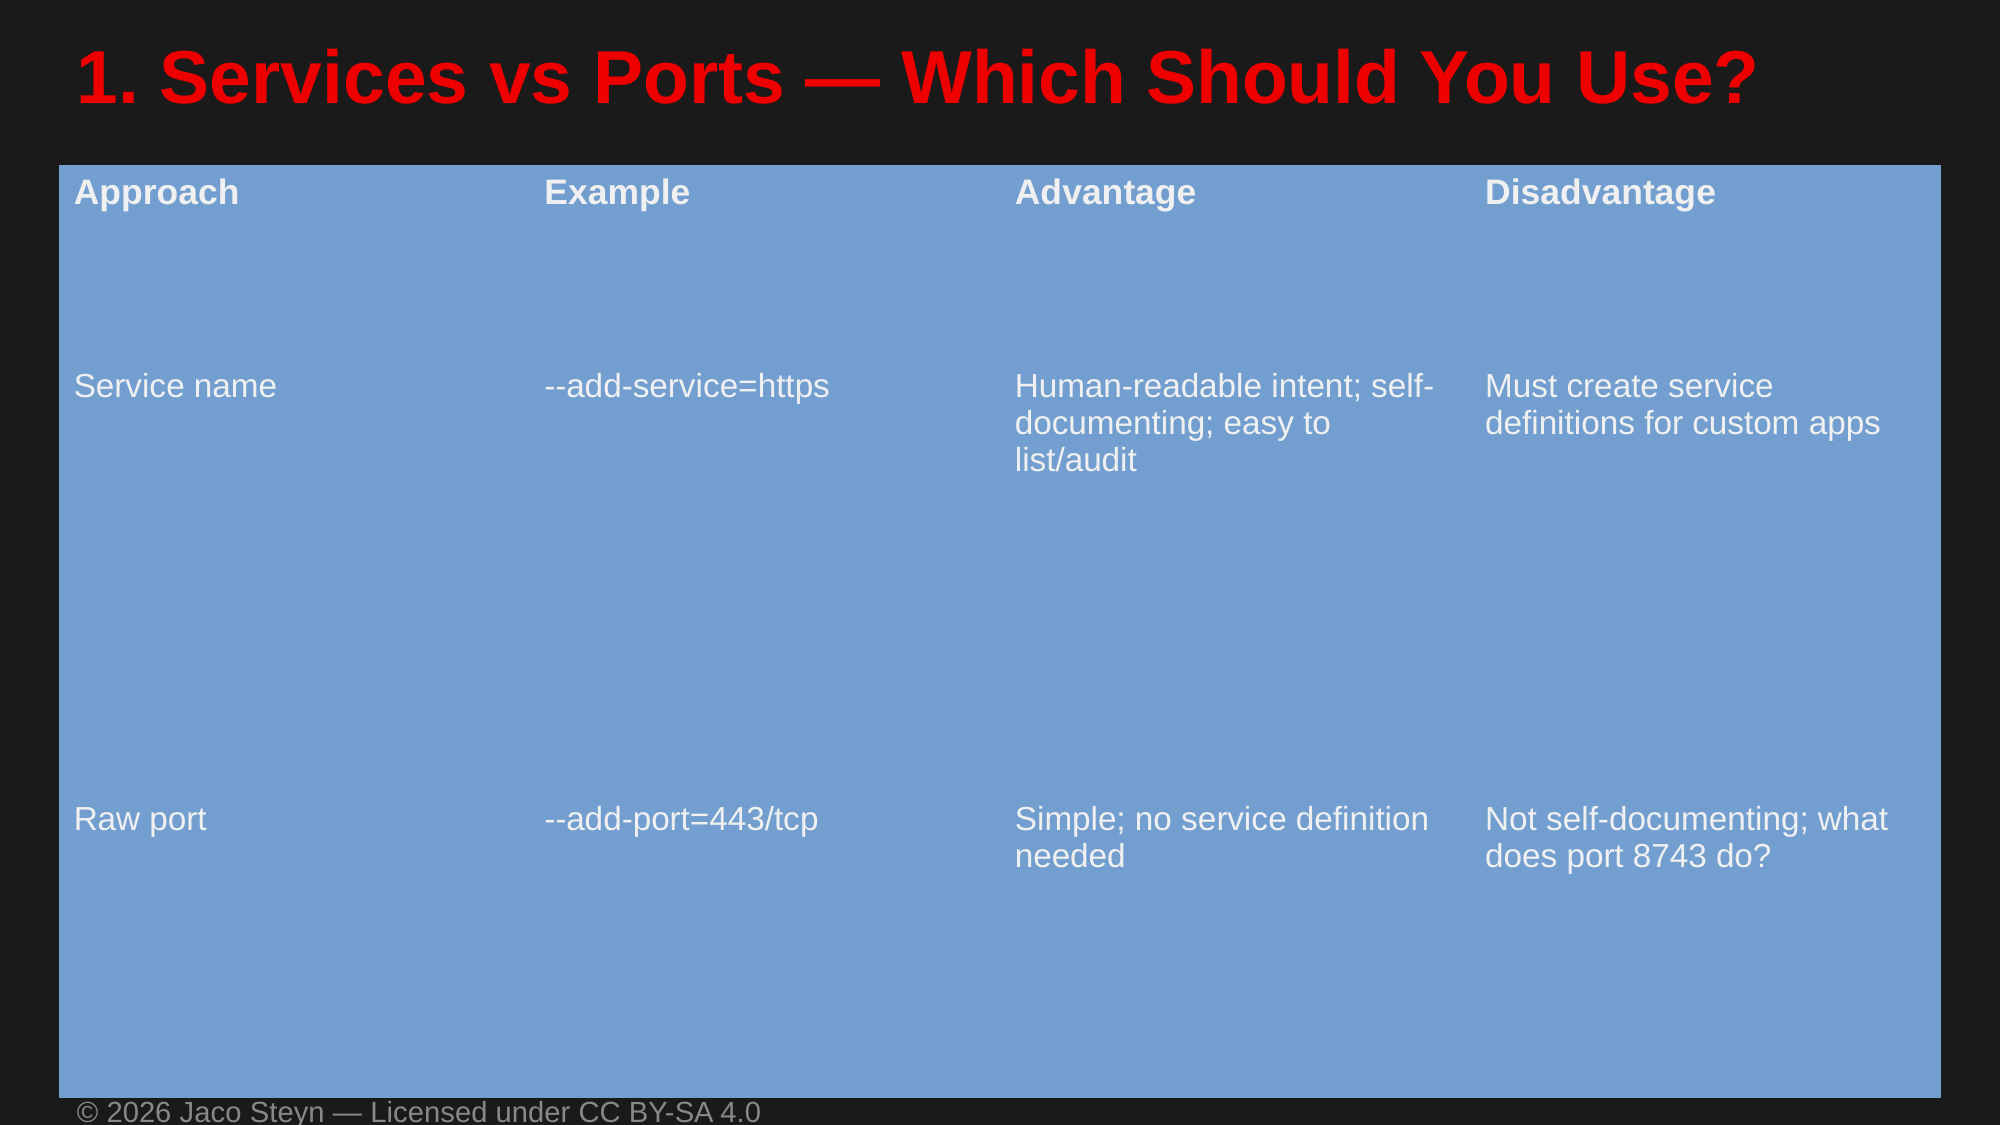

1. Services vs Ports — Which Should You Use?
| Approach | Example | Advantage | Disadvantage |
| --- | --- | --- | --- |
| Service name | --add-service=https | Human-readable intent; self-documenting; easy to list/audit | Must create service definitions for custom apps |
| Raw port | --add-port=443/tcp | Simple; no service definition needed | Not self-documenting; what does port 8743 do? |
© 2026 Jaco Steyn — Licensed under CC BY-SA 4.0